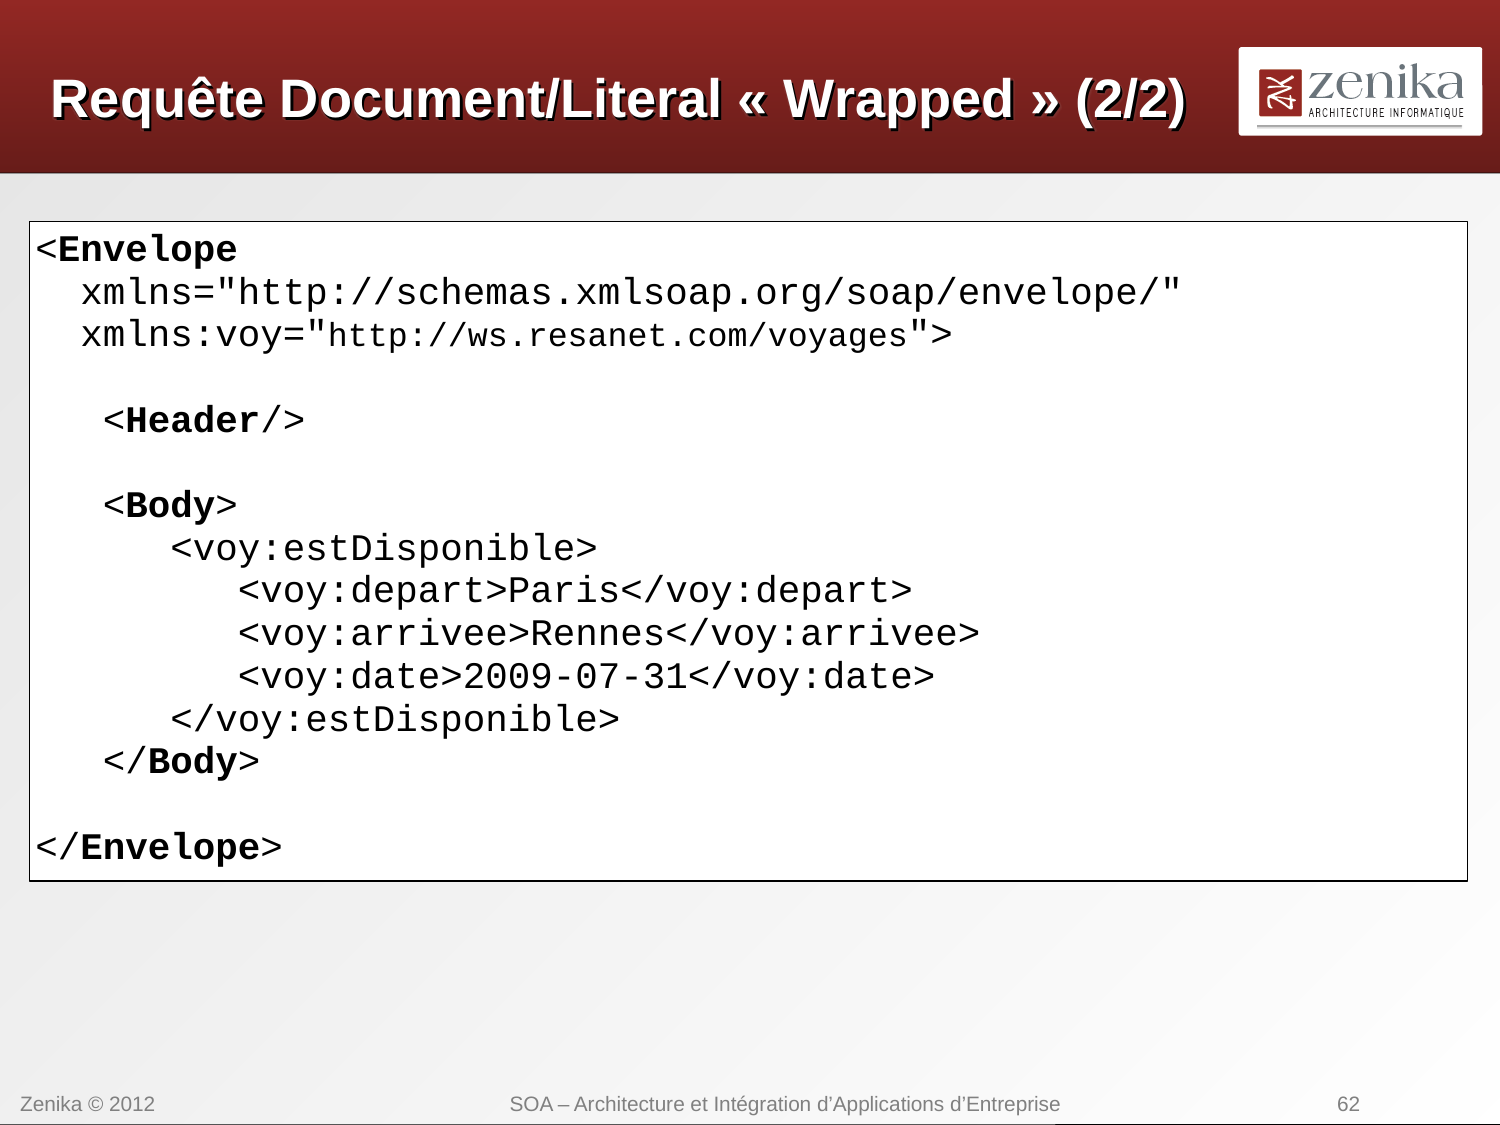

# Requête Document/Literal « Wrapped » (2/2)
<Envelope
 xmlns="http://schemas.xmlsoap.org/soap/envelope/"
 xmlns:voy="http://ws.resanet.com/voyages">
 <Header/>
 <Body>
 <voy:estDisponible>
 <voy:depart>Paris</voy:depart>
 <voy:arrivee>Rennes</voy:arrivee>
 <voy:date>2009-07-31</voy:date>
 </voy:estDisponible>
 </Body>
</Envelope>